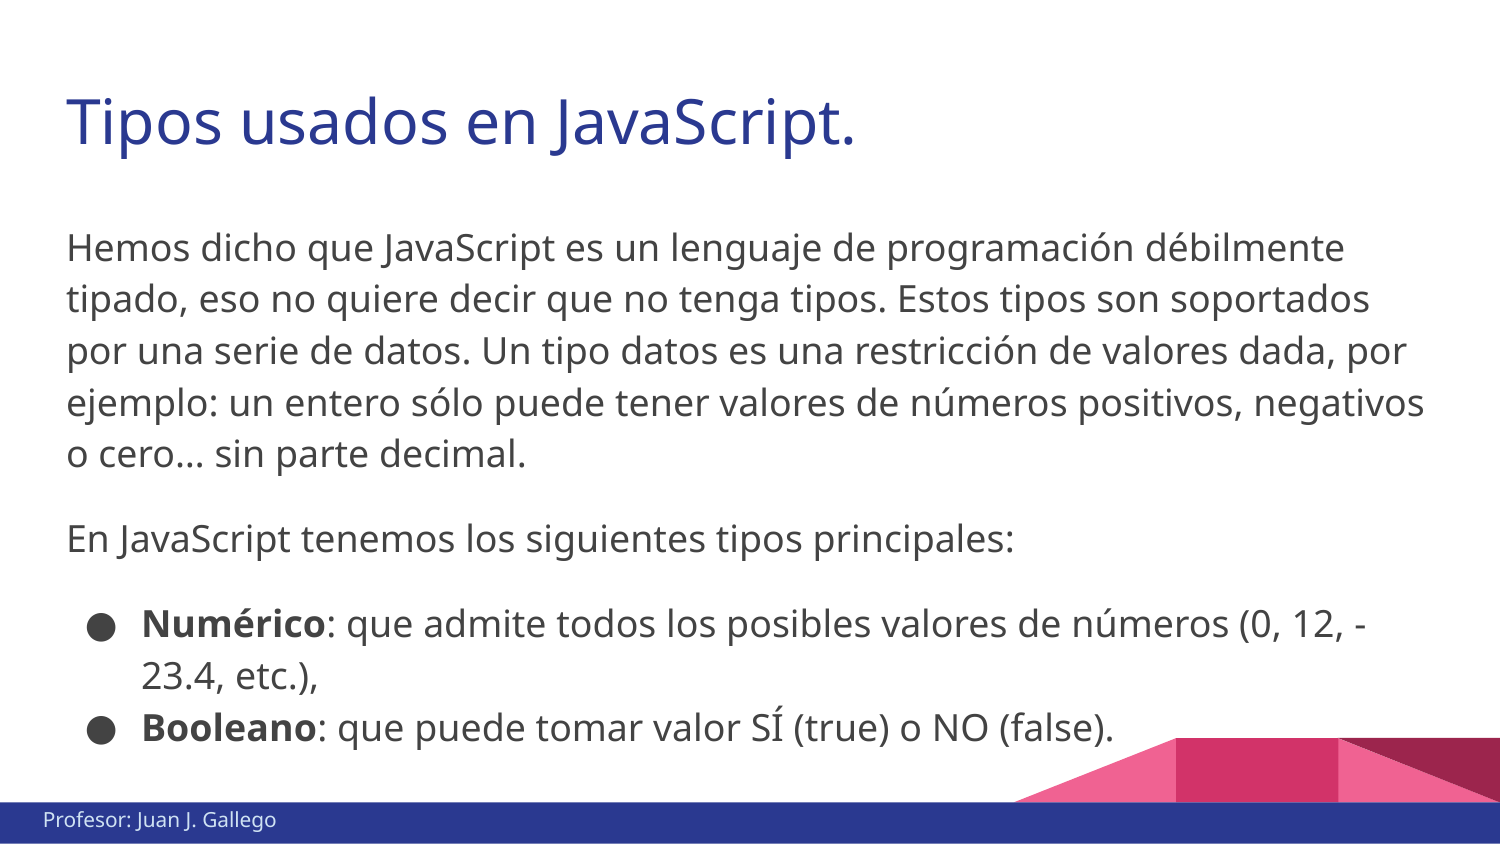

# Tipos usados en JavaScript.
Hemos dicho que JavaScript es un lenguaje de programación débilmente tipado, eso no quiere decir que no tenga tipos. Estos tipos son soportados por una serie de datos. Un tipo datos es una restricción de valores dada, por ejemplo: un entero sólo puede tener valores de números positivos, negativos o cero… sin parte decimal.
En JavaScript tenemos los siguientes tipos principales:
Numérico: que admite todos los posibles valores de números (0, 12, -23.4, etc.),
Booleano: que puede tomar valor SÍ (true) o NO (false).